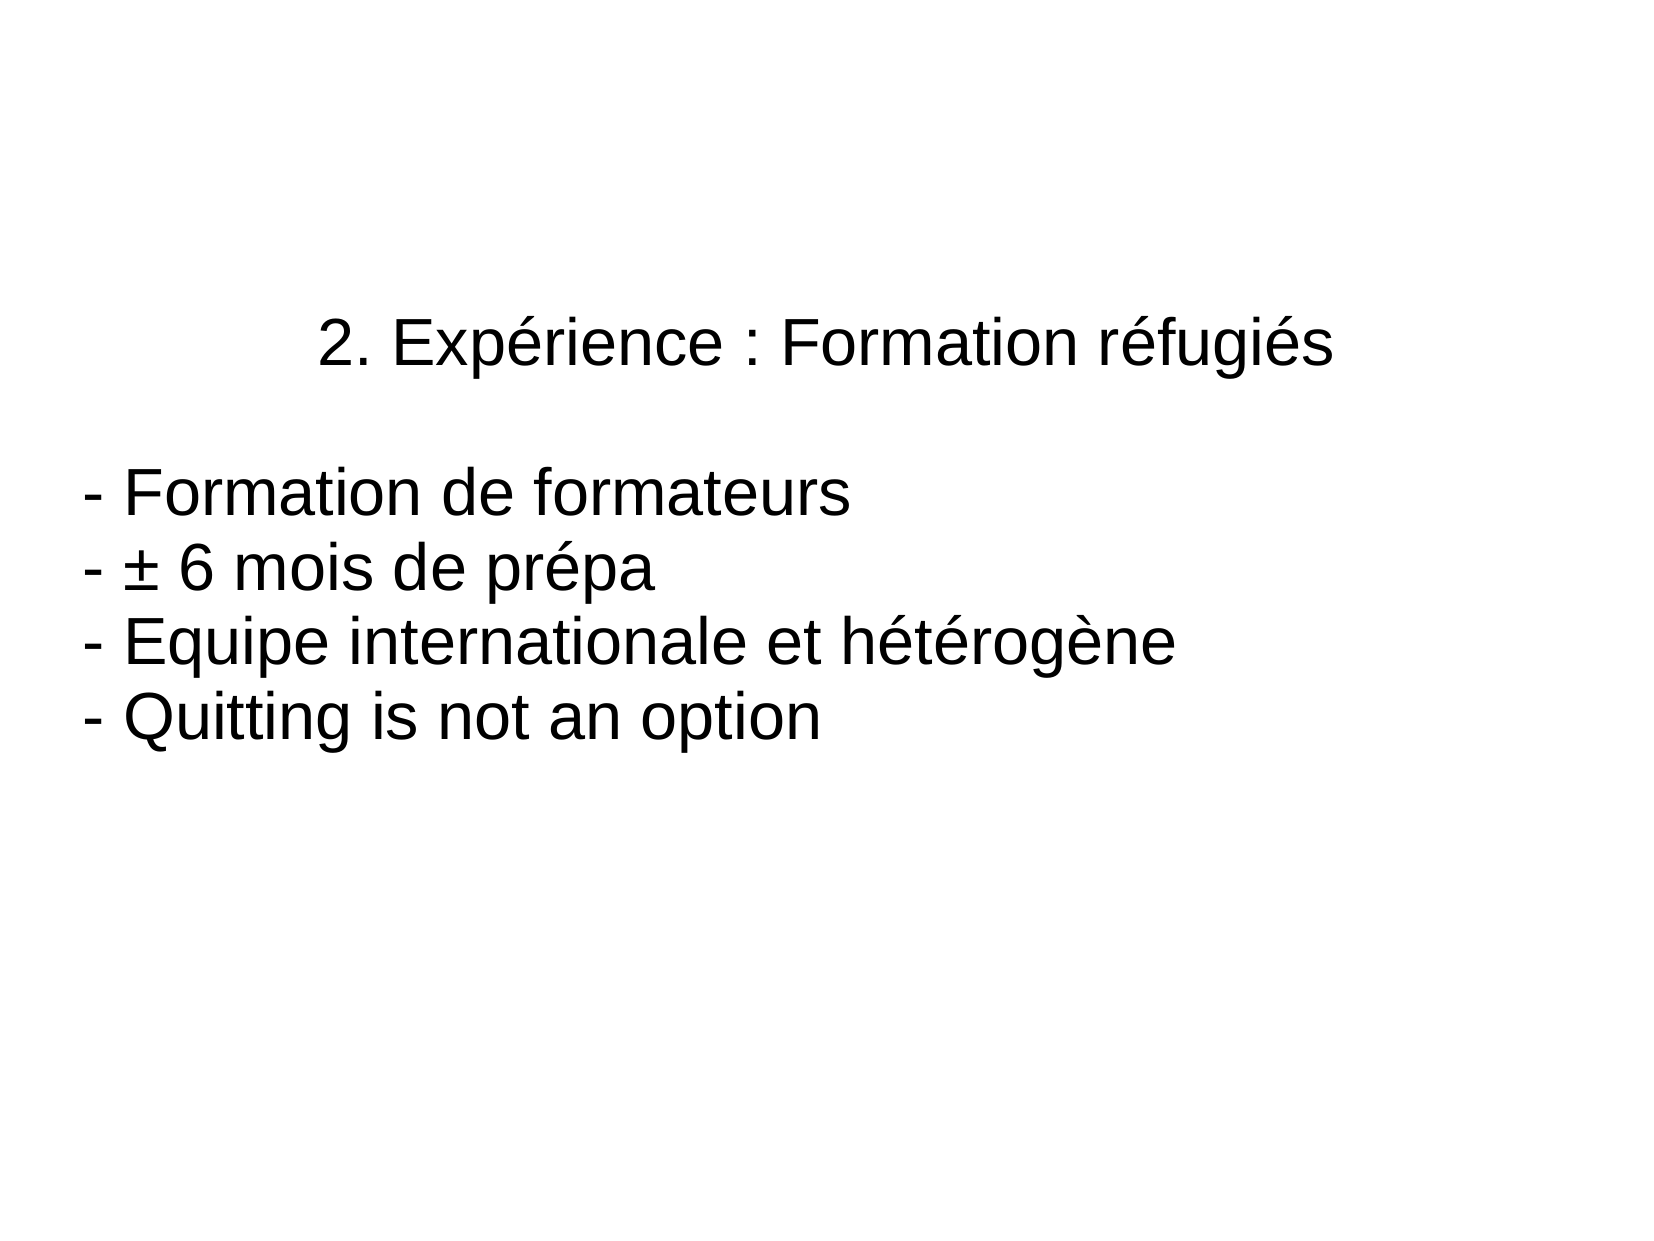

# 2. Expérience : Formation réfugiés
- Formation de formateurs
- ± 6 mois de prépa
- Equipe internationale et hétérogène
- Quitting is not an option